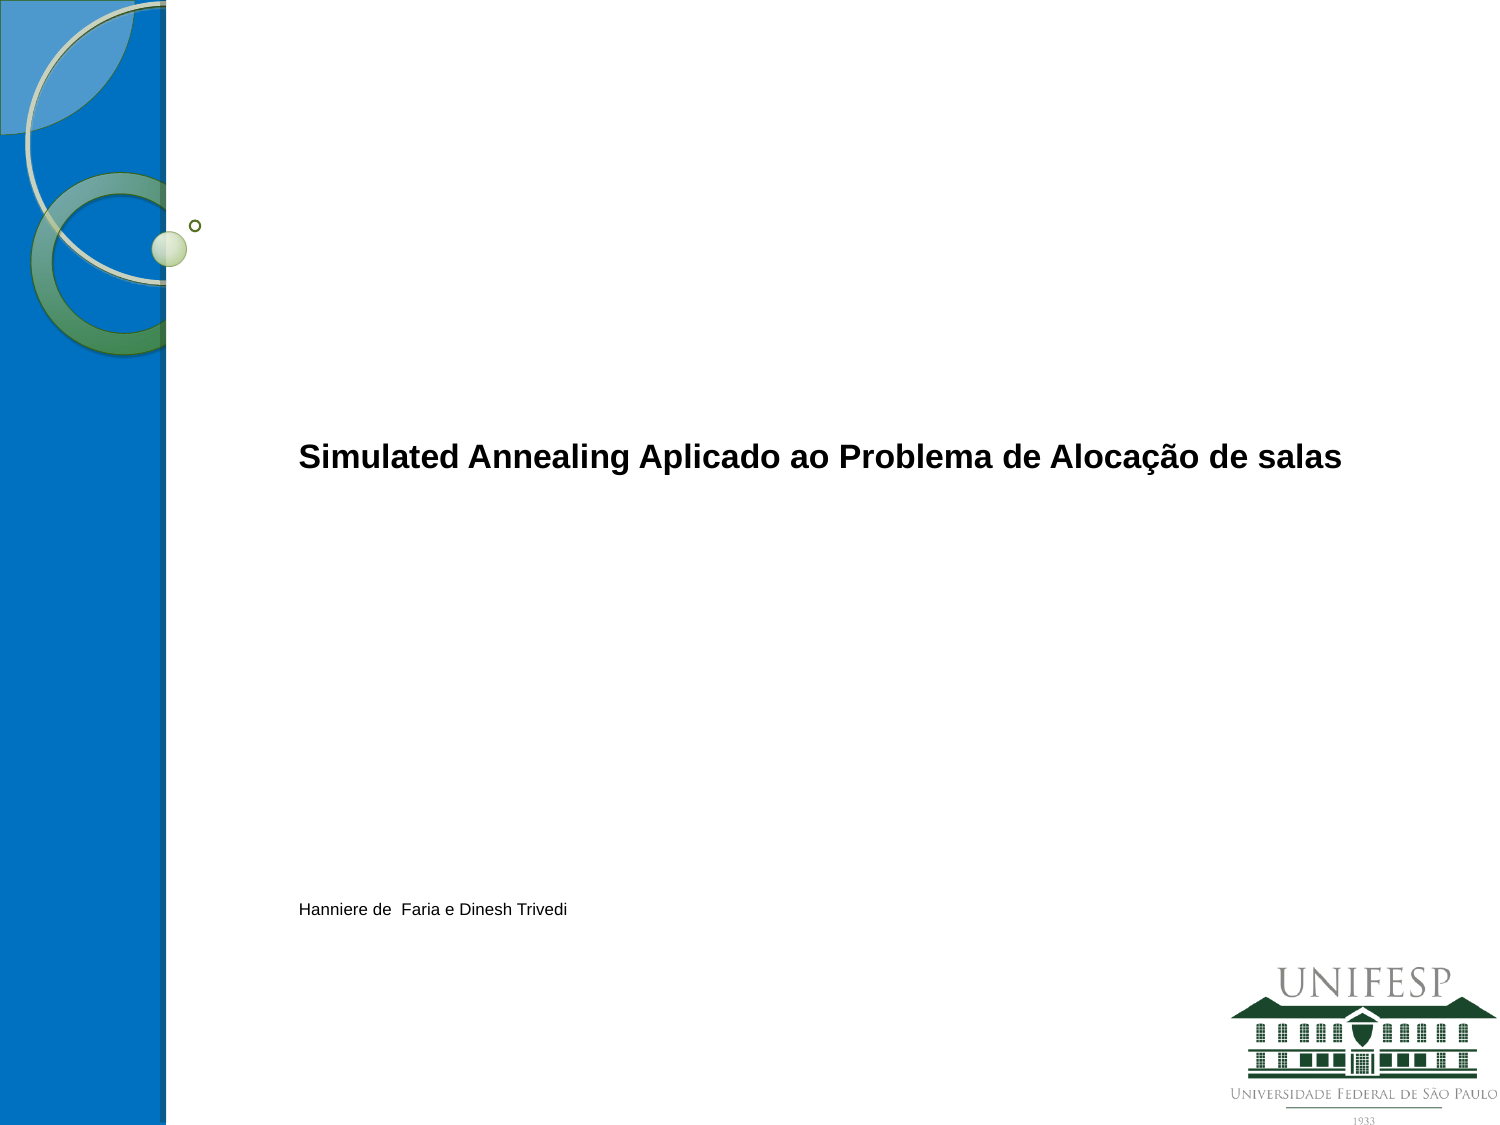

Simulated Annealing Aplicado ao Problema de Alocação de salas
Hanniere de Faria e Dinesh Trivedi